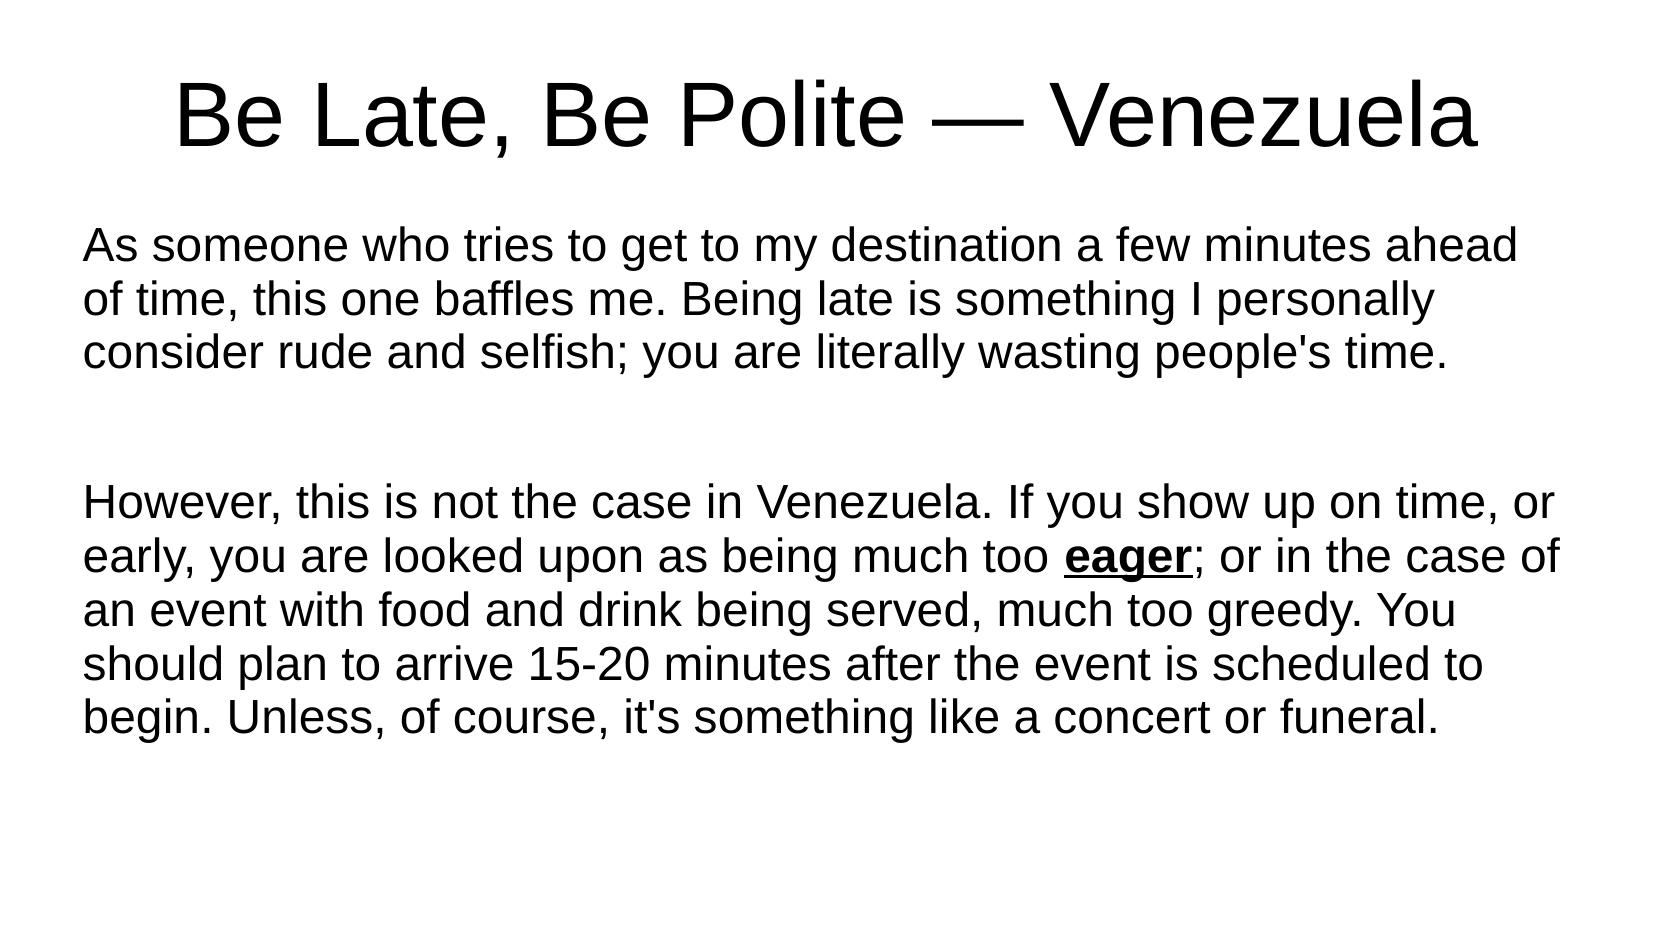

# Be Late, Be Polite — Venezuela
As someone who tries to get to my destination a few minutes ahead of time, this one baffles me. Being late is something I personally consider rude and selfish; you are literally wasting people's time.
However, this is not the case in Venezuela. If you show up on time, or early, you are looked upon as being much too eager; or in the case of an event with food and drink being served, much too greedy. You should plan to arrive 15-20 minutes after the event is scheduled to begin. Unless, of course, it's something like a concert or funeral.